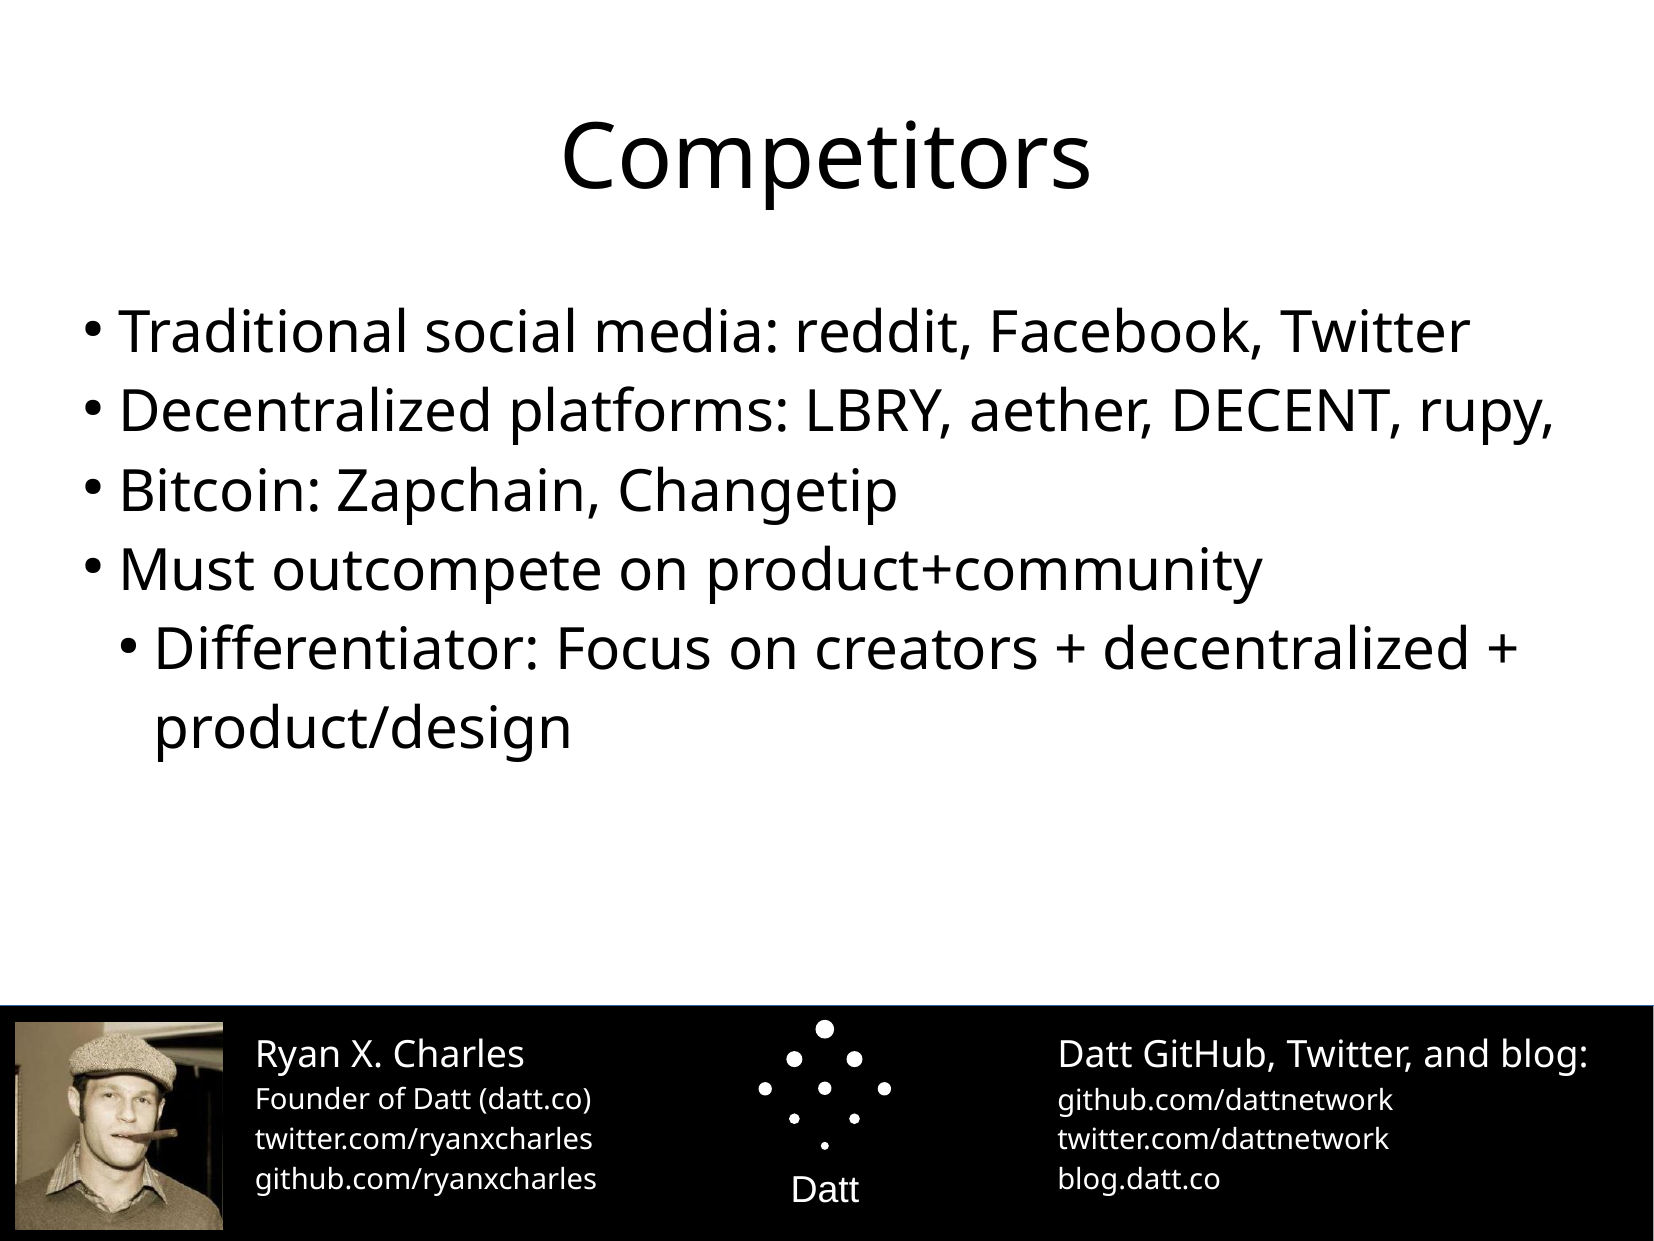

Competitors
# Traditional social media: reddit, Facebook, Twitter
Decentralized platforms: LBRY, aether, DECENT, rupy,
Bitcoin: Zapchain, Changetip
Must outcompete on product+community
Differentiator: Focus on creators + decentralized + product/design
Ryan X. Charles
Founder of Datt (datt.co)
twitter.com/ryanxcharles
github.com/ryanxcharles
Datt GitHub, Twitter, and blog:
github.com/dattnetwork
twitter.com/dattnetwork
blog.datt.co
Datt